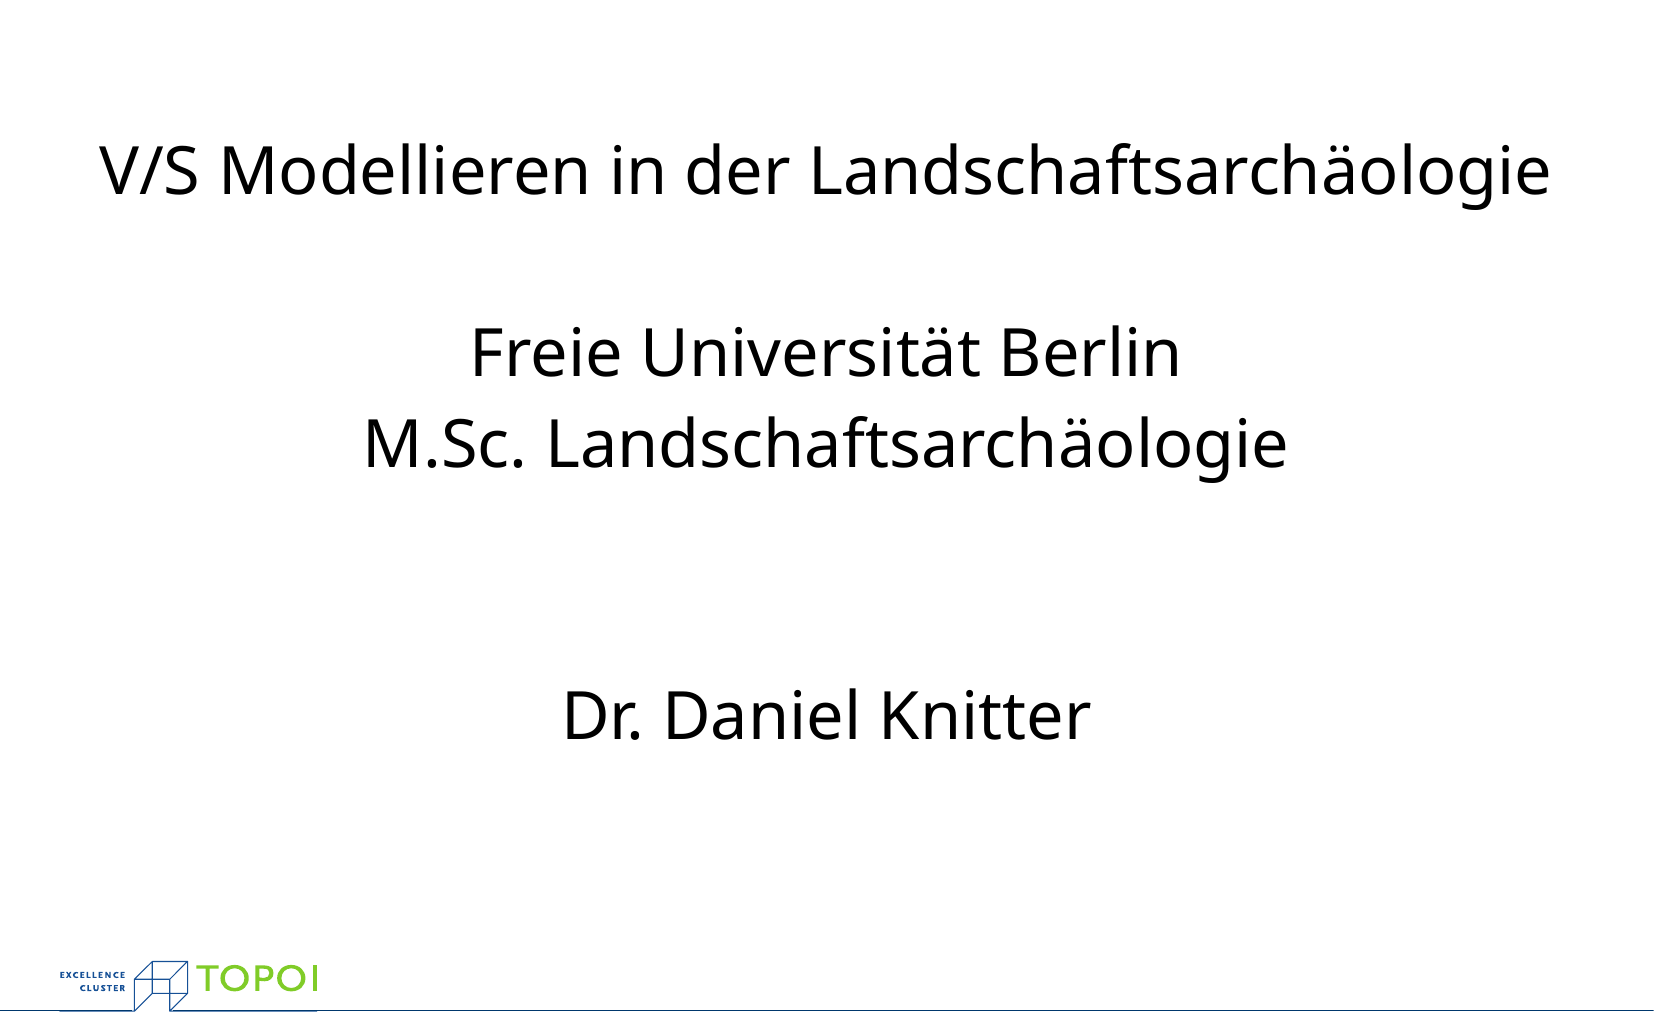

# V/S Modellieren in der Landschaftsarchäologie
Freie Universität Berlin
M.Sc. Landschaftsarchäologie
Dr. Daniel Knitter